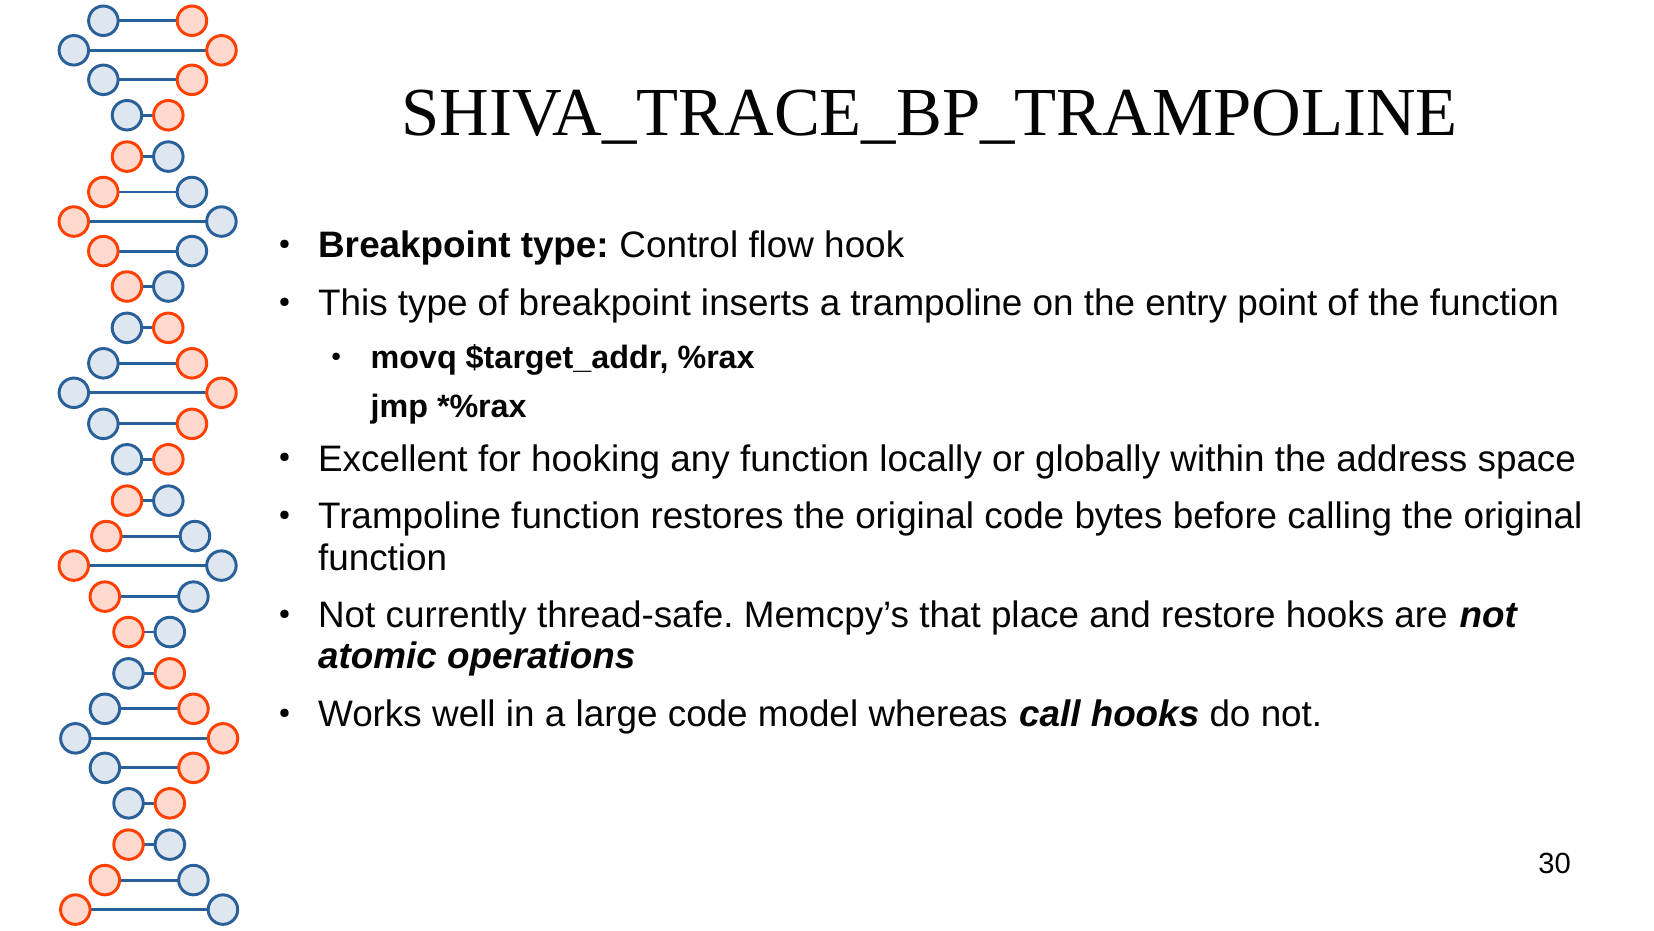

# SHIVA_TRACE_BP_TRAMPOLINE
Breakpoint type: Control flow hook
This type of breakpoint inserts a trampoline on the entry point of the function
movq $target_addr, %rax
jmp *%rax
Excellent for hooking any function locally or globally within the address space
Trampoline function restores the original code bytes before calling the original function
Not currently thread-safe. Memcpy’s that place and restore hooks are not atomic operations
Works well in a large code model whereas call hooks do not.
30